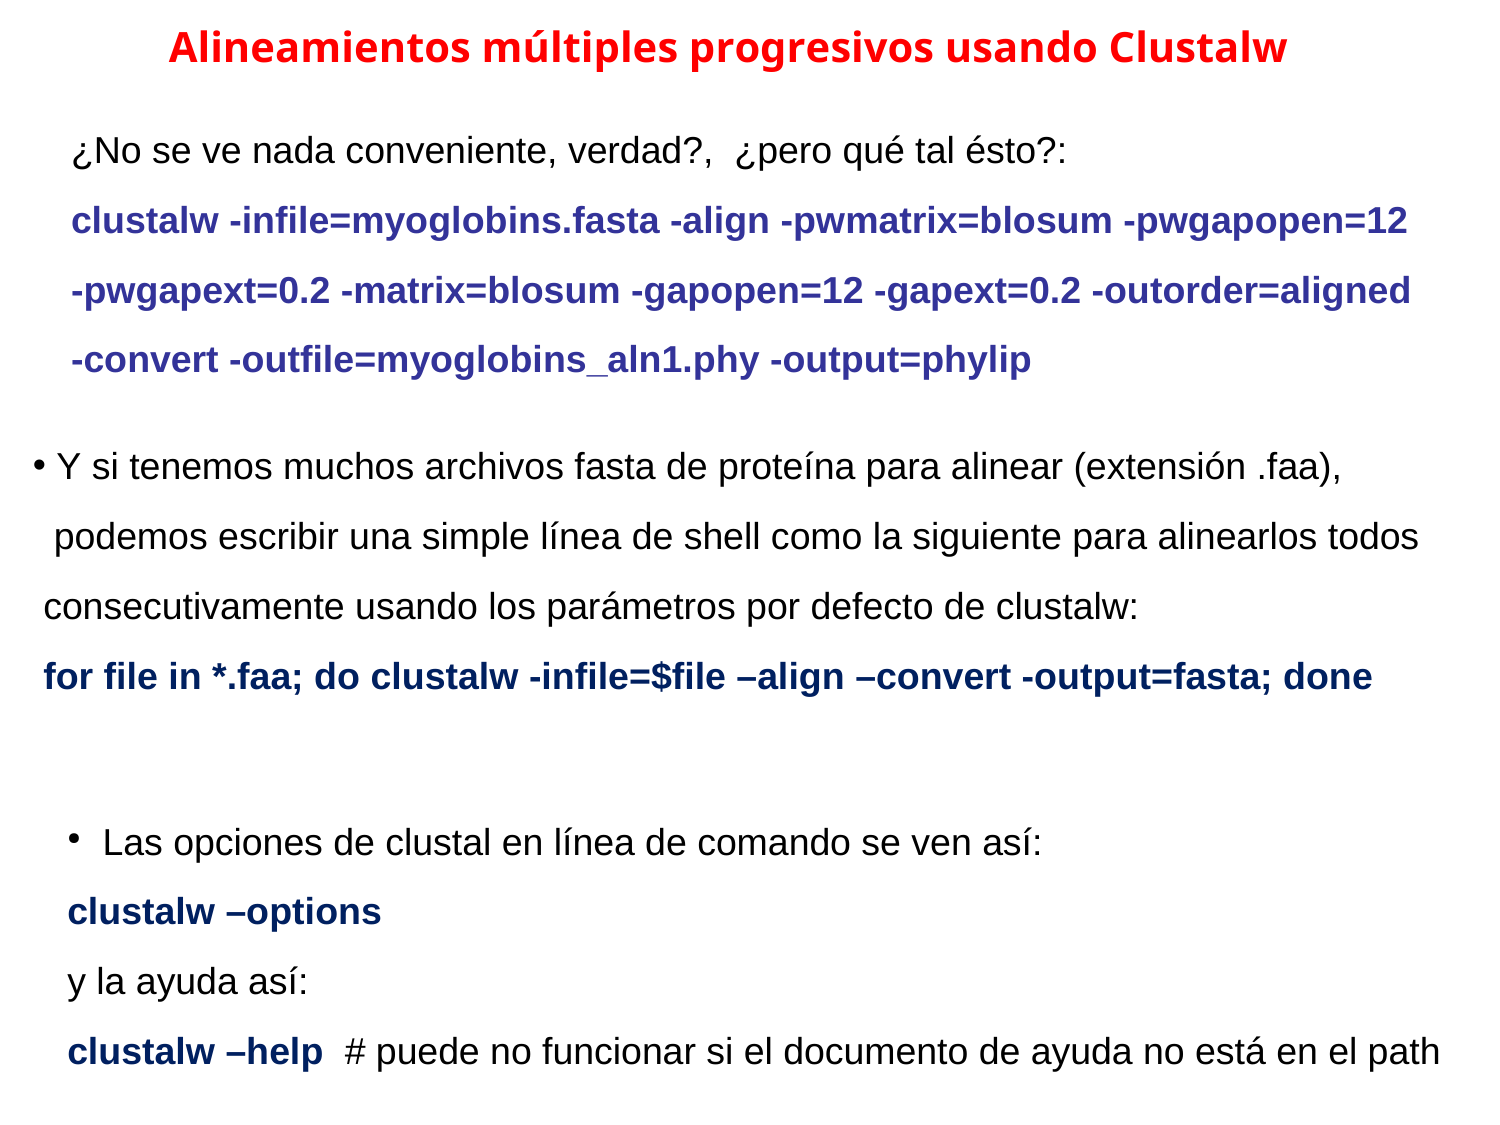

Alineamientos múltiples progresivos usando Clustalw
¿No se ve nada conveniente, verdad?, ¿pero qué tal ésto?:
clustalw -infile=myoglobins.fasta -align -pwmatrix=blosum -pwgapopen=12
-pwgapext=0.2 -matrix=blosum -gapopen=12 -gapext=0.2 -outorder=aligned
-convert -outfile=myoglobins_aln1.phy -output=phylip
 Y si tenemos muchos archivos fasta de proteína para alinear (extensión .faa),
 podemos escribir una simple línea de shell como la siguiente para alinearlos todos
 consecutivamente usando los parámetros por defecto de clustalw:
 for file in *.faa; do clustalw -infile=$file –align –convert -output=fasta; done
Las opciones de clustal en línea de comando se ven así:
clustalw –options
y la ayuda así:
clustalw –help # puede no funcionar si el documento de ayuda no está en el path